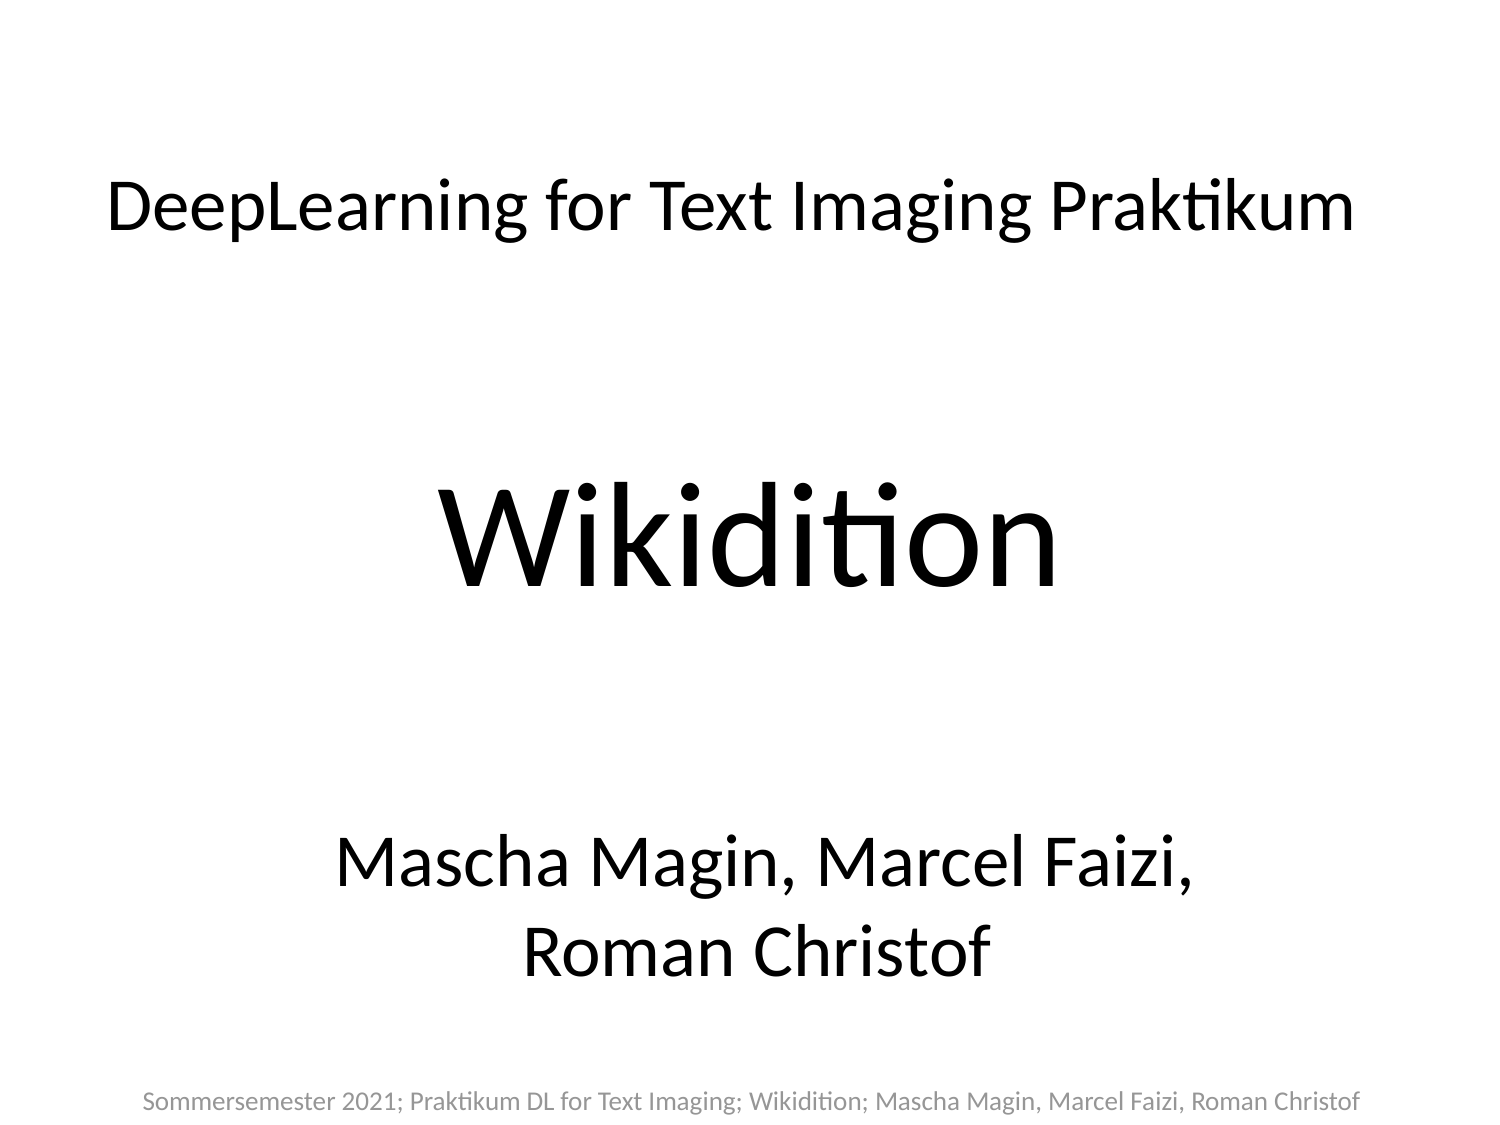

# DeepLearning for Text Imaging Praktikum
Wikidition
Mascha Magin, Marcel Faizi, Roman Christof